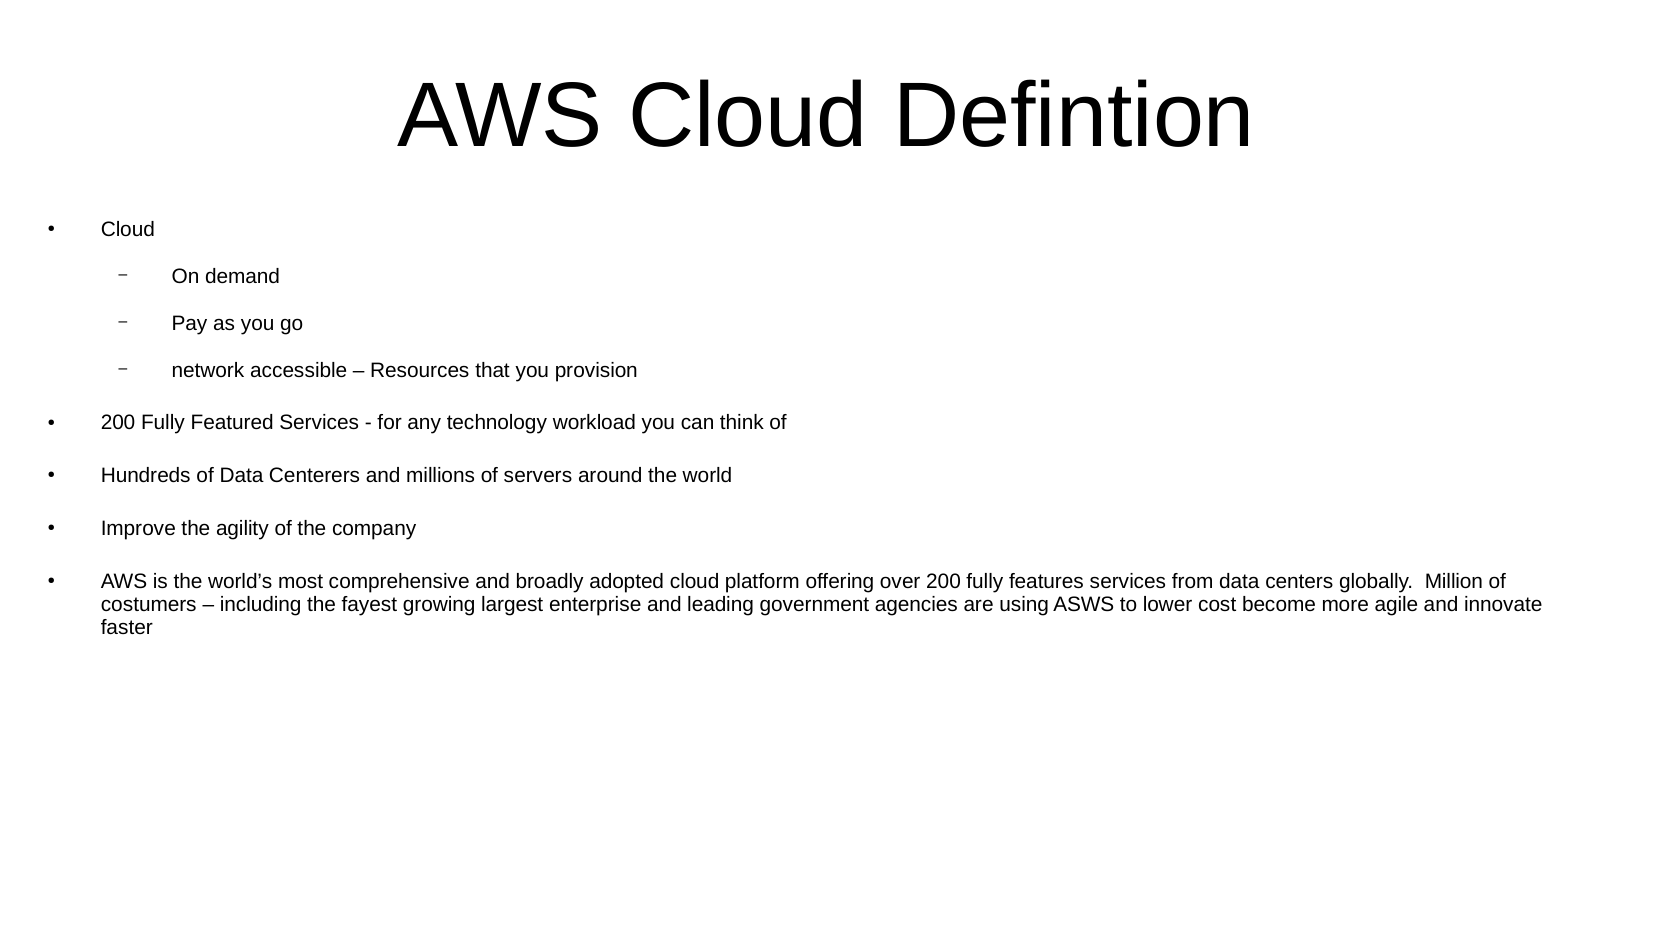

# AWS Cloud Defintion
Cloud
On demand
Pay as you go
network accessible – Resources that you provision
200 Fully Featured Services - for any technology workload you can think of
Hundreds of Data Centerers and millions of servers around the world
Improve the agility of the company
AWS is the world’s most comprehensive and broadly adopted cloud platform offering over 200 fully features services from data centers globally. Million of costumers – including the fayest growing largest enterprise and leading government agencies are using ASWS to lower cost become more agile and innovate faster